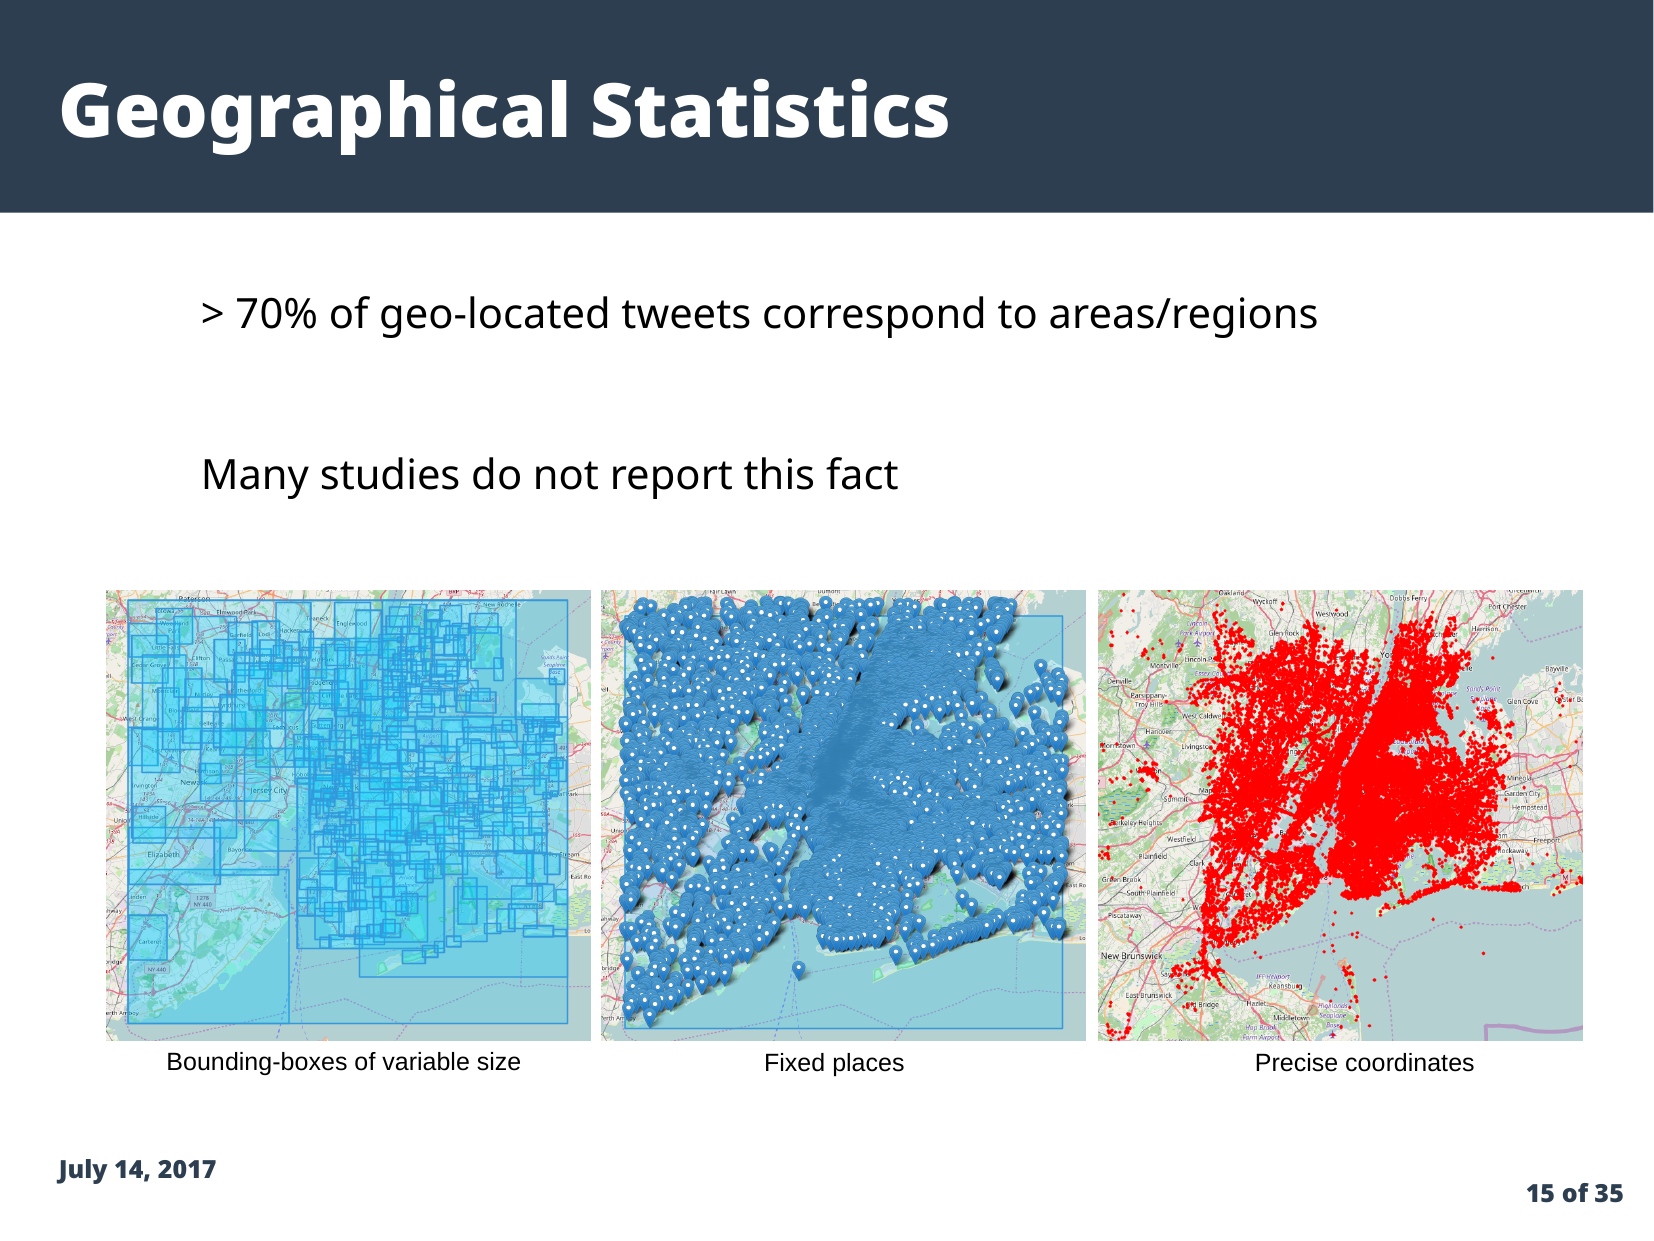

# Geographical Statistics
> 70% of geo-located tweets correspond to areas/regions
Many studies do not report this fact
Bounding-boxes of variable size
Fixed places
Precise coordinates
July 14, 2017
15